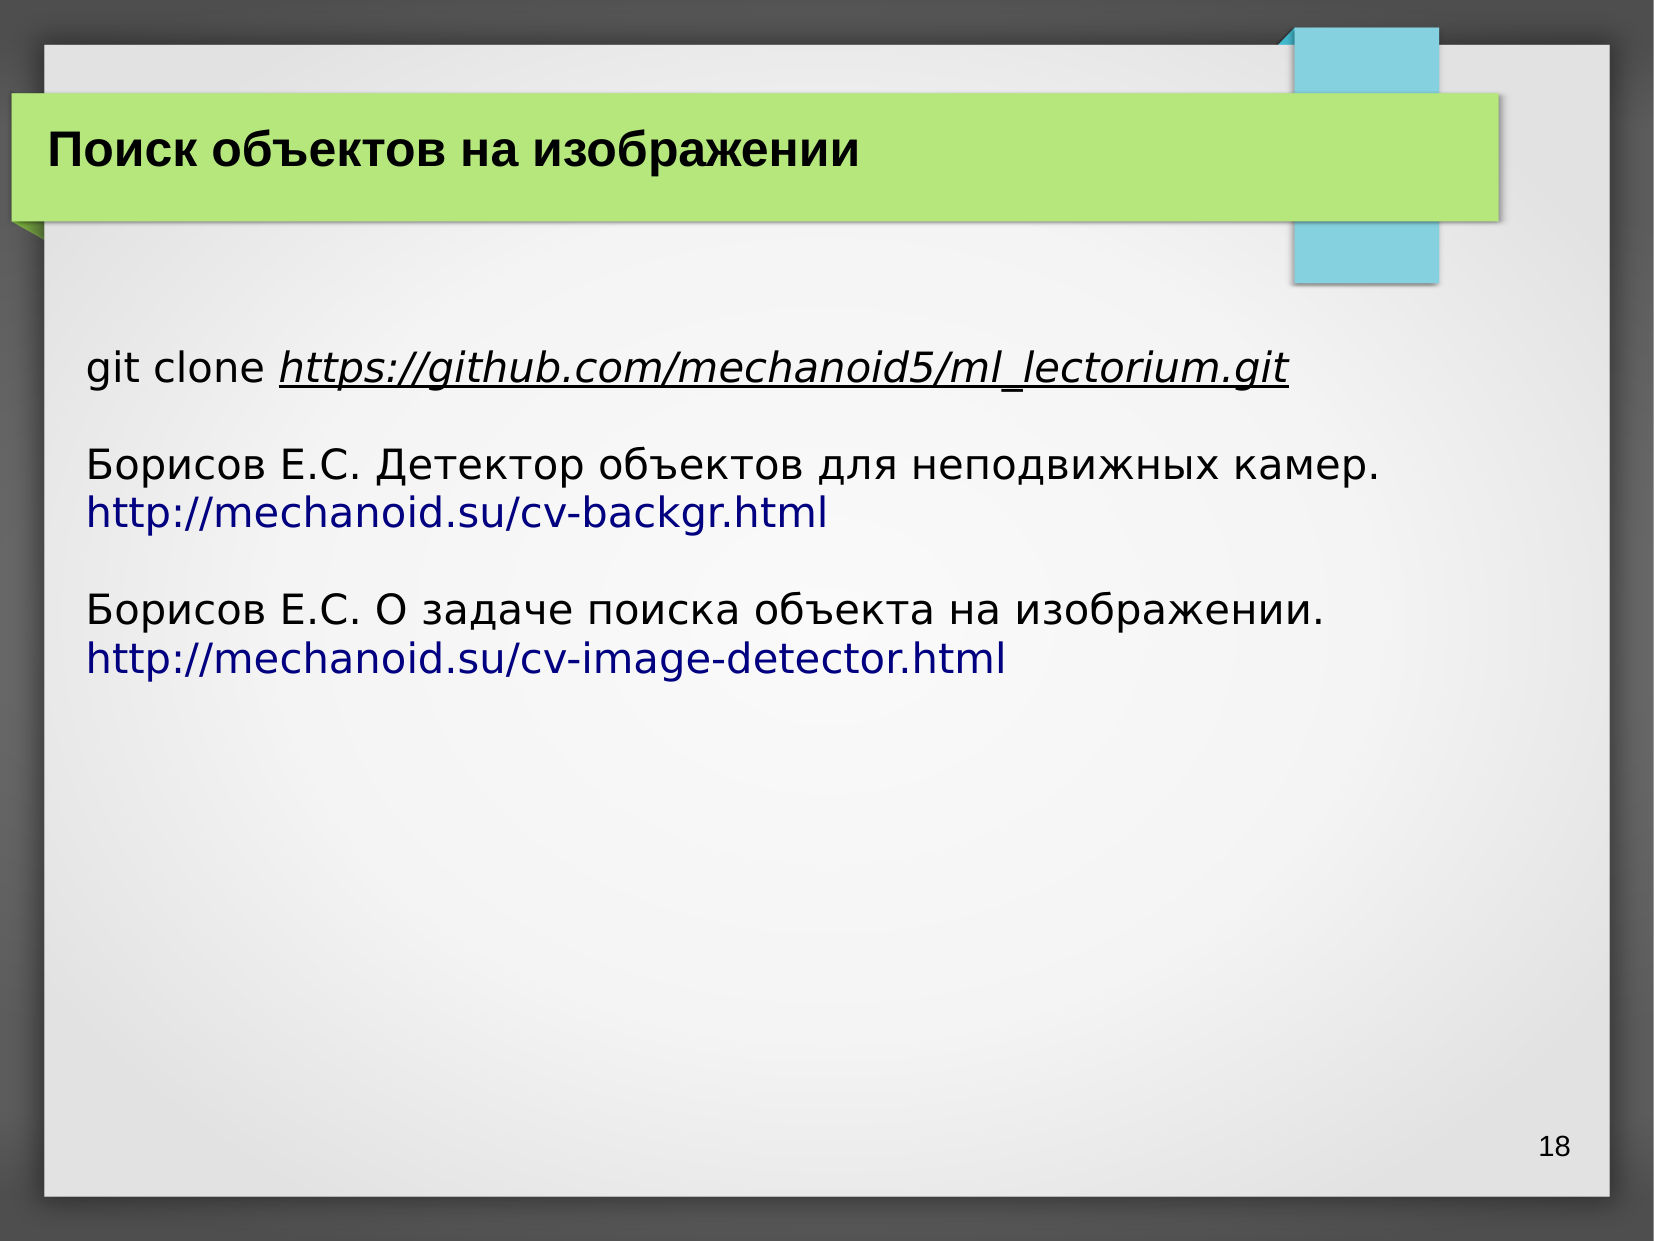

# Поиск объектов на изображении
git clone https://github.com/mechanoid5/ml_lectorium.git
Борисов Е.С. Детектор объектов для неподвижных камер.
http://mechanoid.su/cv-backgr.html
Борисов Е.С. О задаче поиска объекта на изображении.
http://mechanoid.su/cv-image-detector.html
18